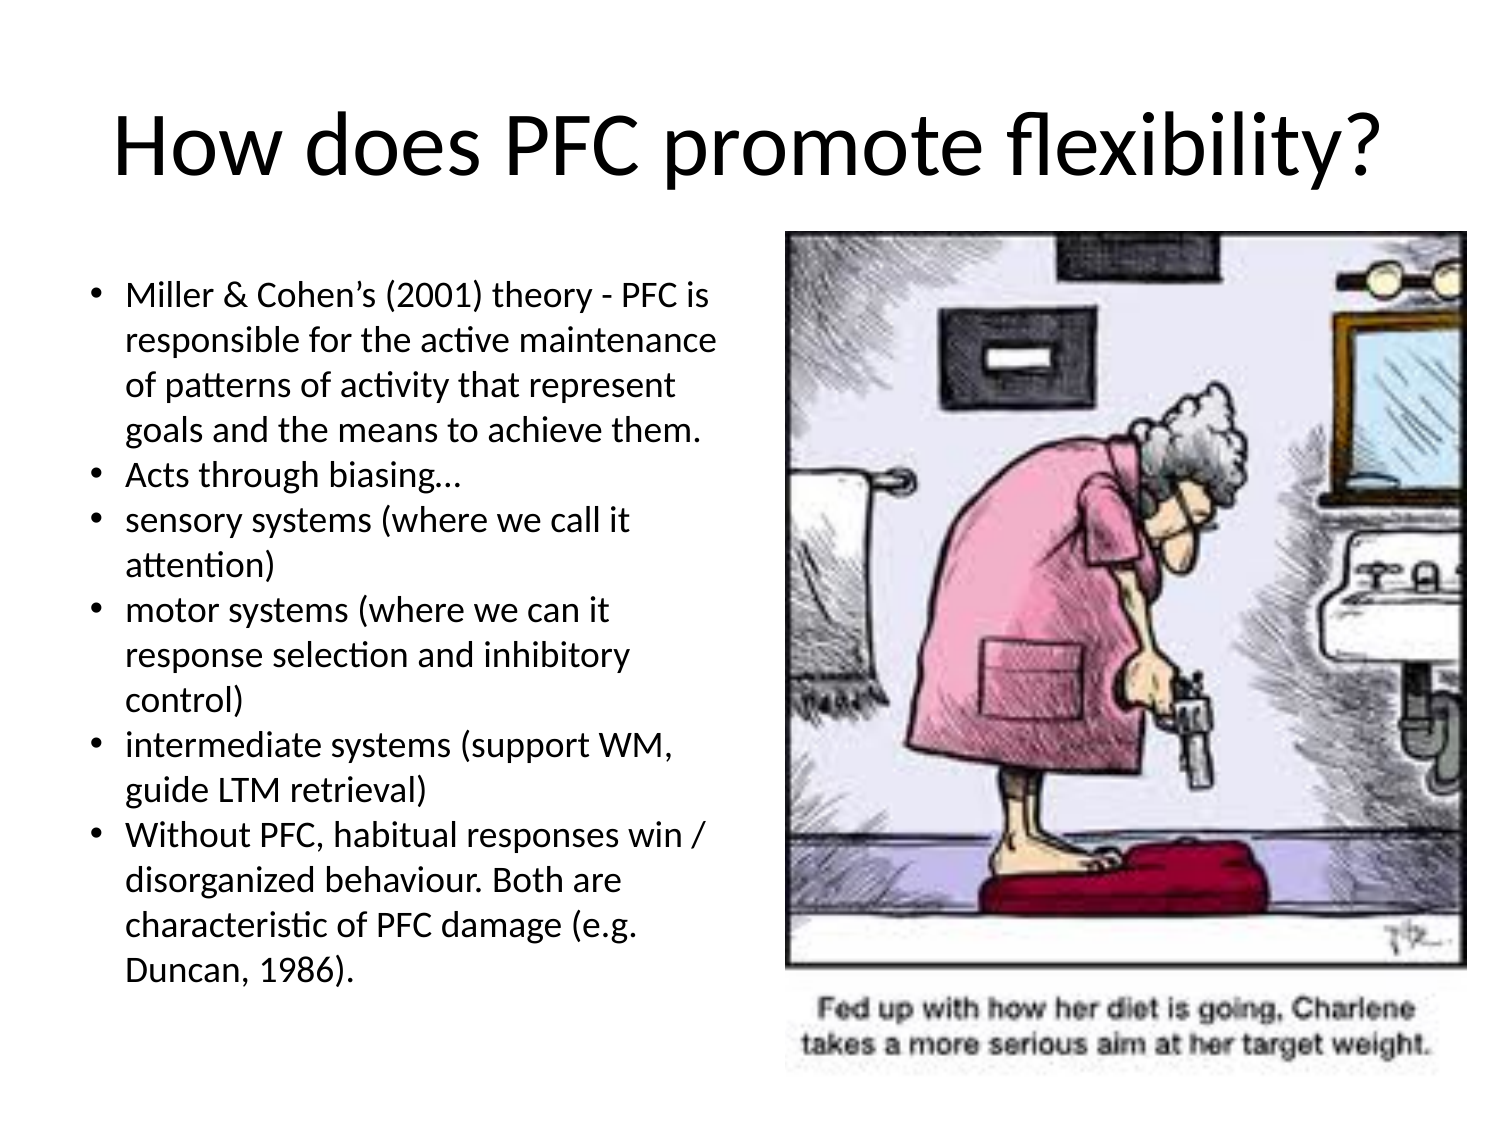

How does PFC promote flexibility?
Miller & Cohen’s (2001) theory - PFC is responsible for the active maintenance of patterns of activity that represent goals and the means to achieve them.
Acts through biasing…
sensory systems (where we call it attention)
motor systems (where we can it response selection and inhibitory control)
intermediate systems (support WM, guide LTM retrieval)
Without PFC, habitual responses win / disorganized behaviour. Both are characteristic of PFC damage (e.g. Duncan, 1986).